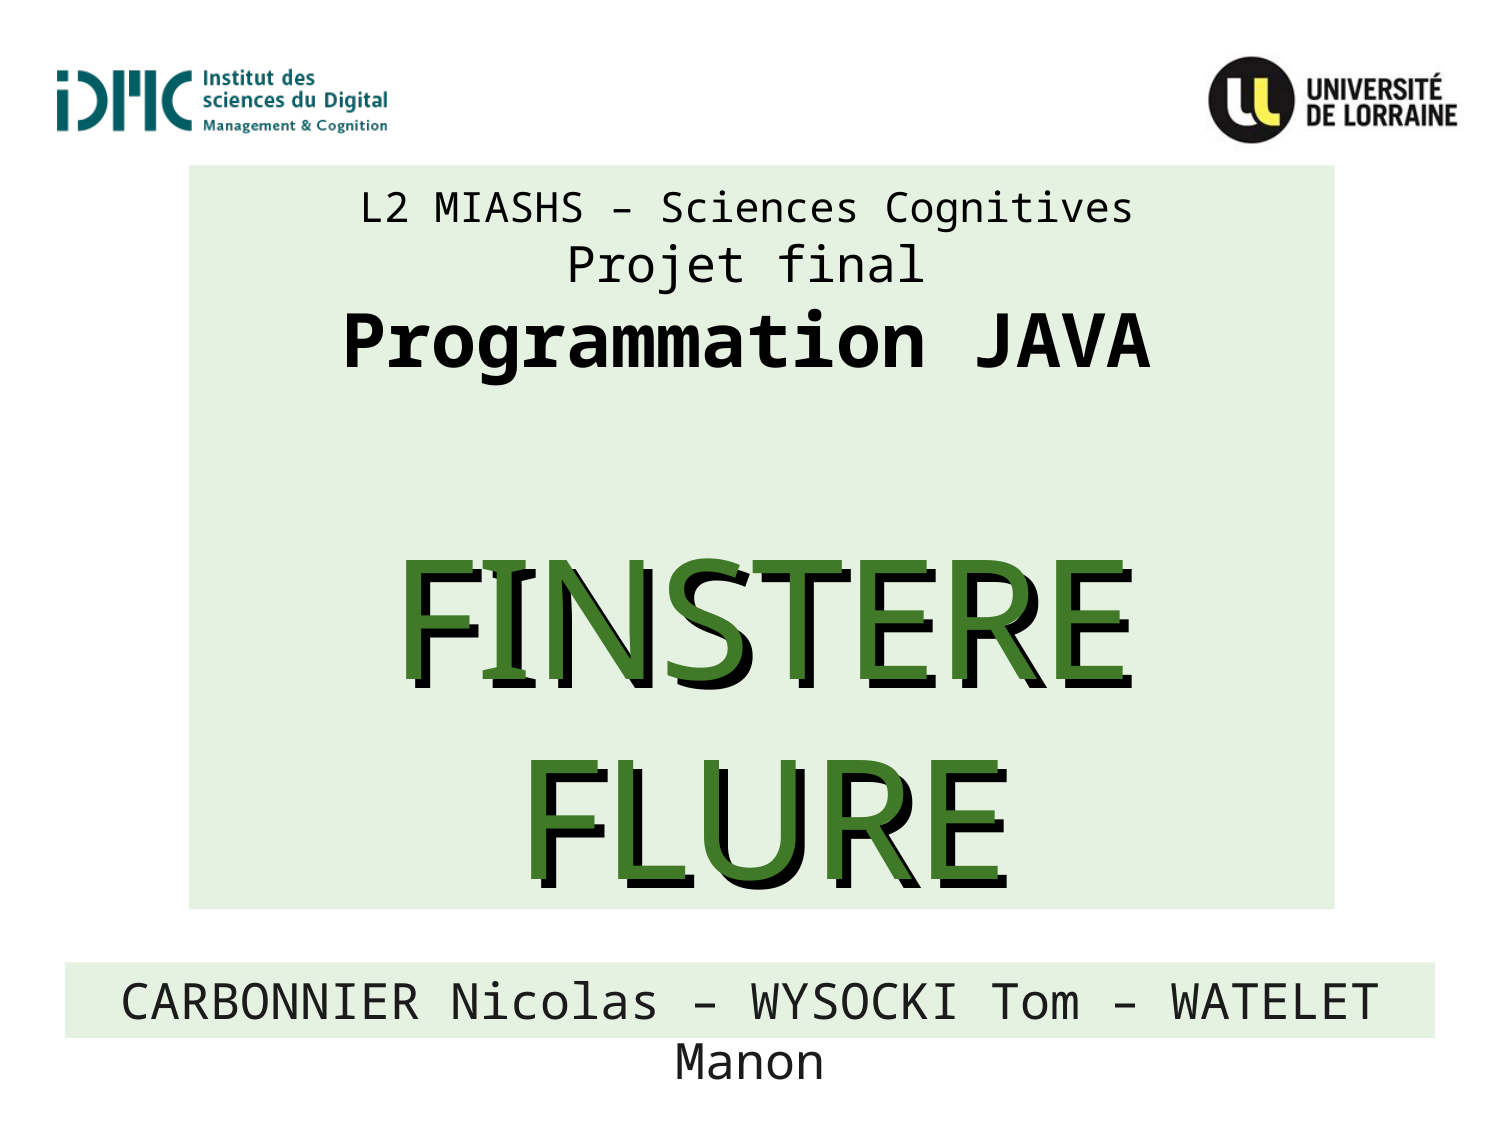

L2 MIASHS – Sciences Cognitives
Projet final
Programmation JAVA
FINSTERE FLURE
CARBONNIER Nicolas – WYSOCKI Tom – WATELET Manon